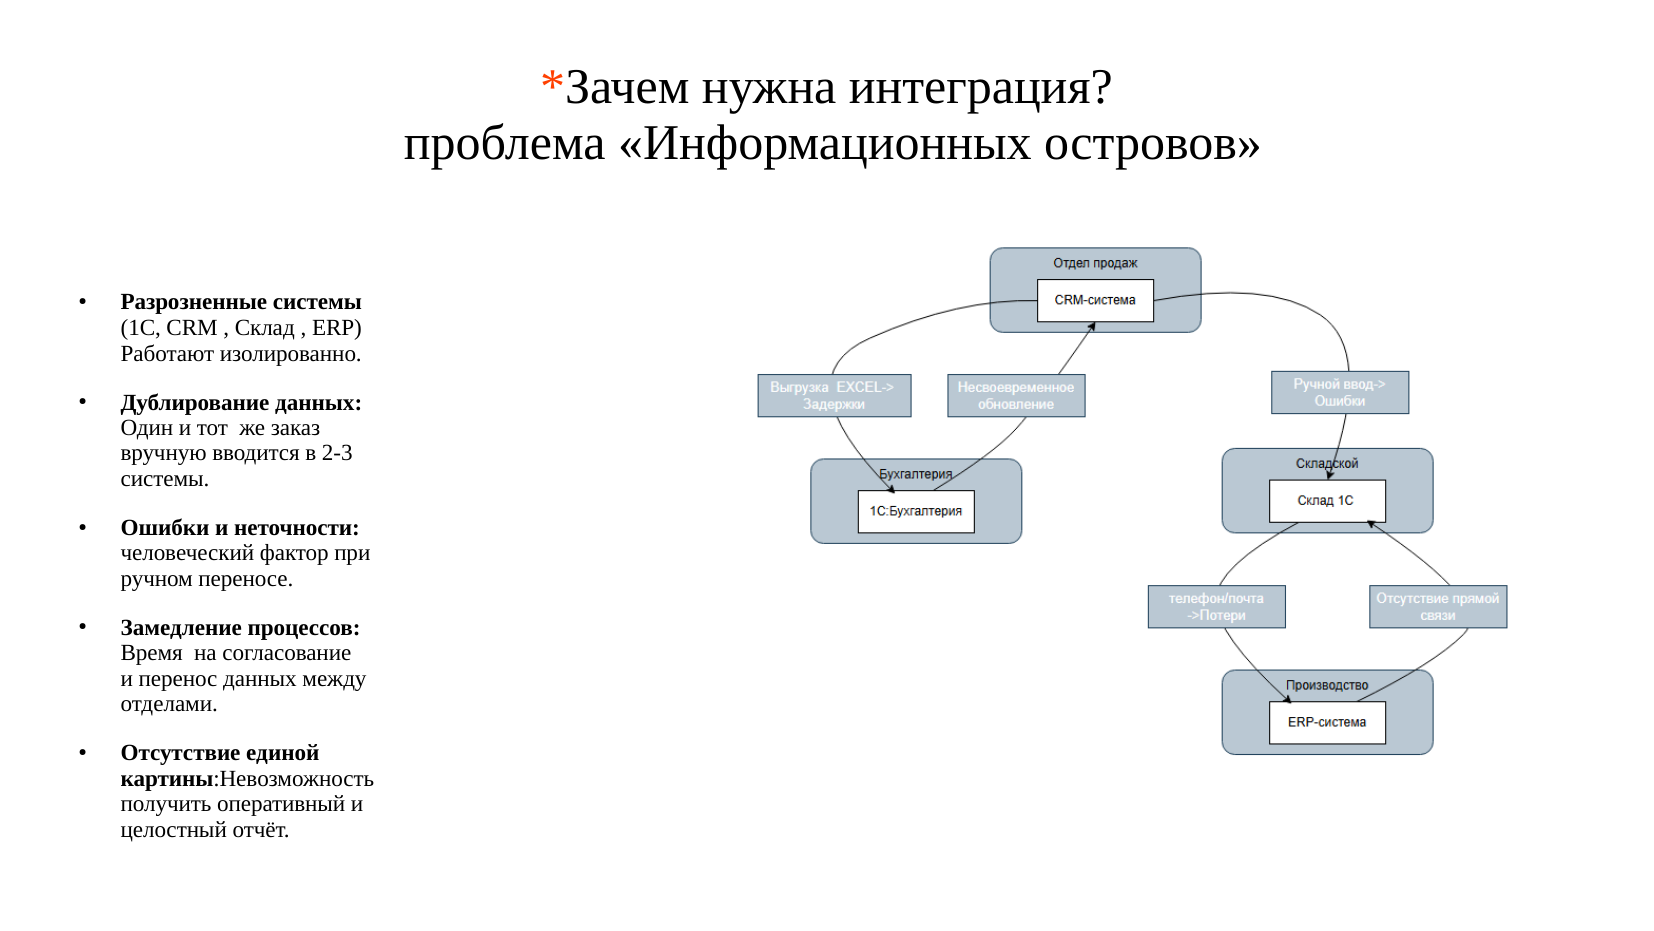

# *Зачем нужна интеграция? проблема «Информационных островов»
Разрозненные системы
(1С, CRM , Cклад , ERP)
Работают изолированно.
Дублирование данных:
Один и тот же заказ
вручную вводится в 2-3
системы.
Ошибки и неточности:
человеческий фактор при
ручном переносе.
Замедление процессов:
Время на согласование
и перенос данных между
отделами.
Отсутствие единой
картины:Невозможность
получить оперативный и
целостный отчёт.